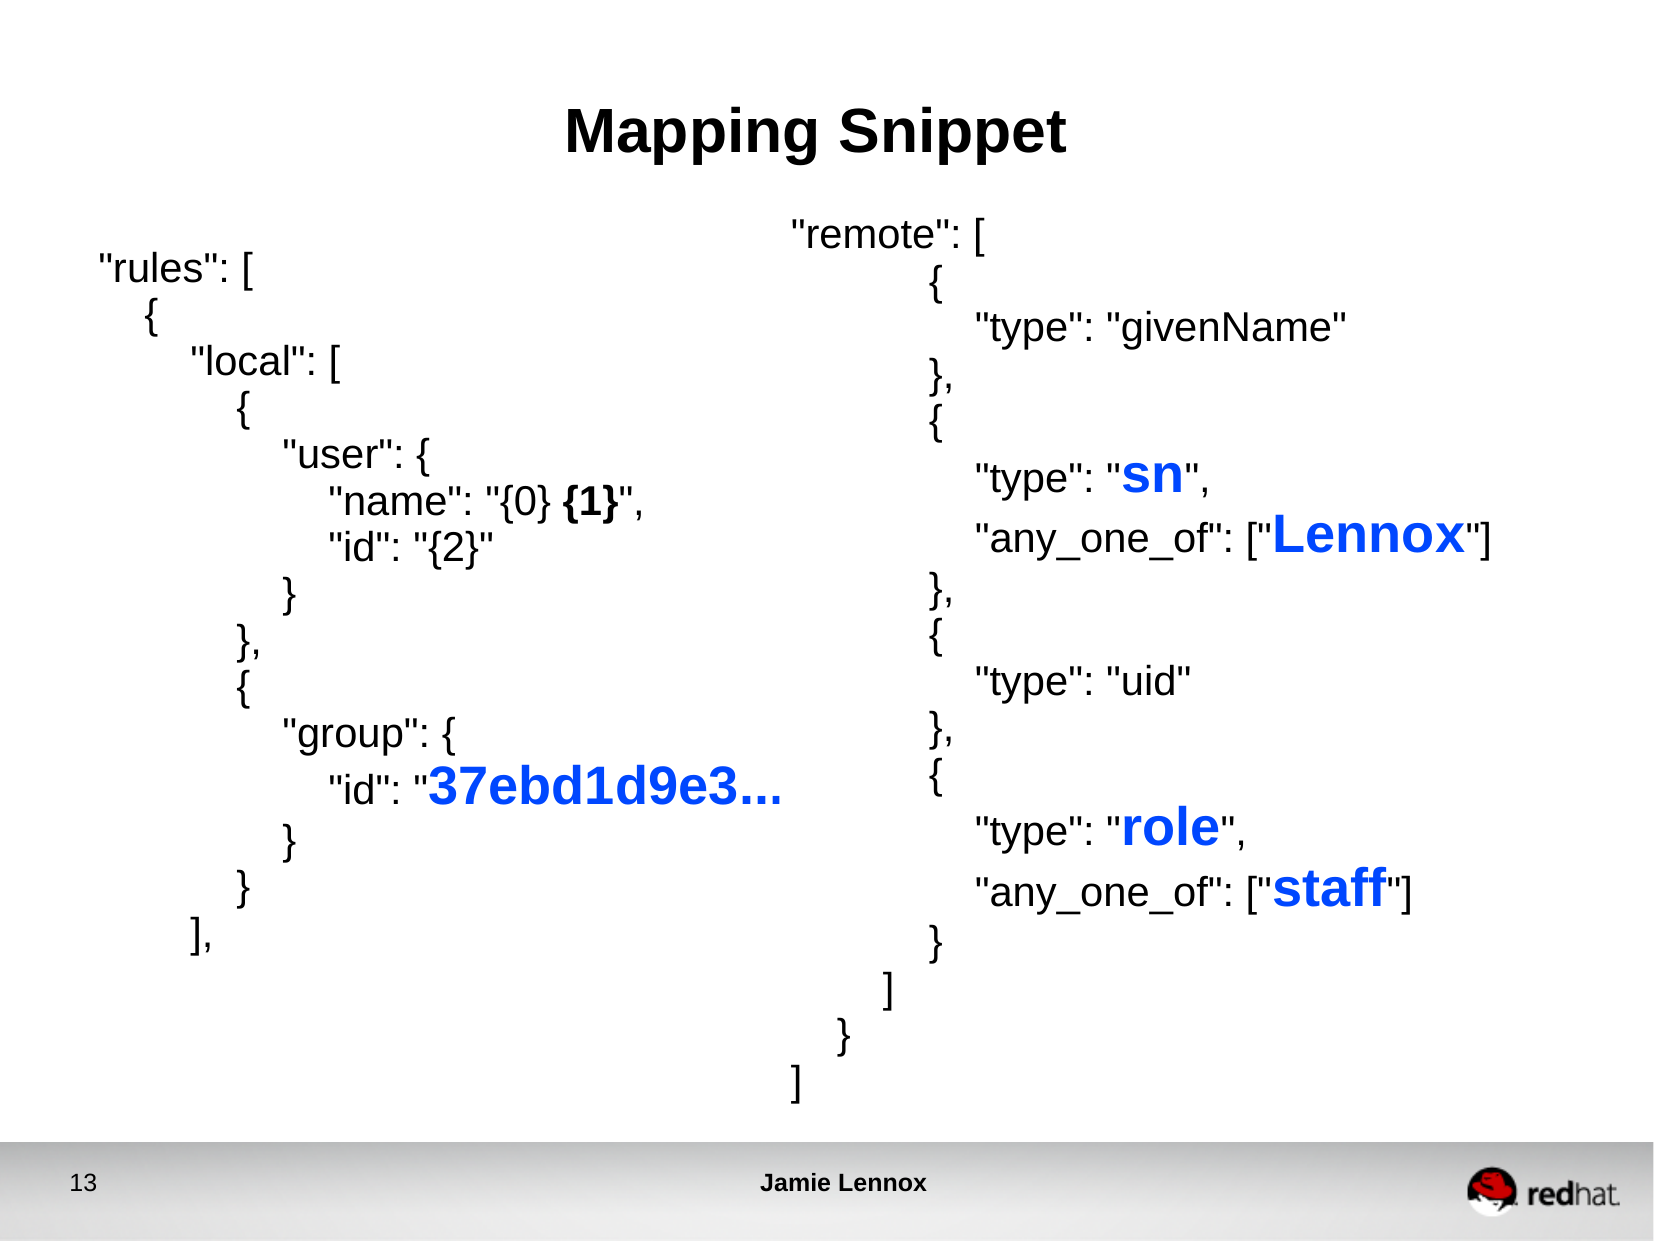

# Mapping Snippet
 "remote": [
 {
 "type": "givenName"
 },
 {
 "type": "sn",
 "any_one_of": ["Lennox"]
 },
 {
 "type": "uid"
 },
 {
 "type": "role",
 "any_one_of": ["staff"]
 }
 ]
 }
 ]
 "rules": [
 {
 "local": [
 {
 "user": {
 "name": "{0} {1}",
 "id": "{2}"
 }
 },
 {
 "group": {
 "id": "37ebd1d9e3..."
 }
 }
 ],